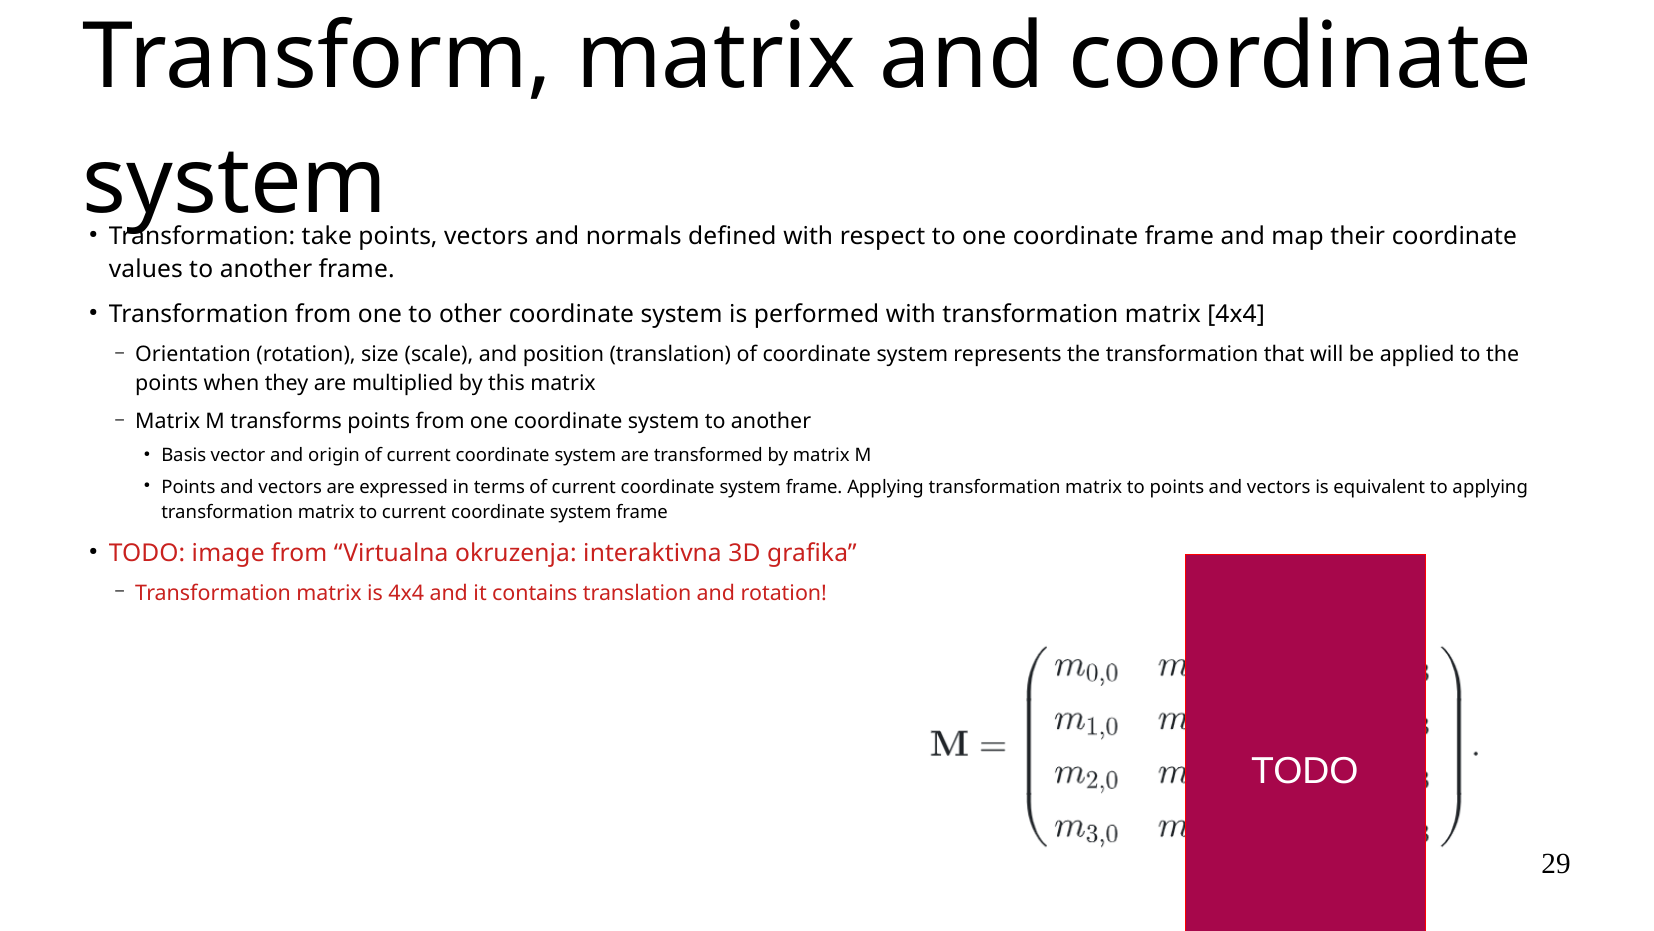

# Transform, matrix and coordinate system
Transformation: take points, vectors and normals defined with respect to one coordinate frame and map their coordinate values to another frame.
Transformation from one to other coordinate system is performed with transformation matrix [4x4]
Orientation (rotation), size (scale), and position (translation) of coordinate system represents the transformation that will be applied to the points when they are multiplied by this matrix
Matrix M transforms points from one coordinate system to another
Basis vector and origin of current coordinate system are transformed by matrix M
Points and vectors are expressed in terms of current coordinate system frame. Applying transformation matrix to points and vectors is equivalent to applying transformation matrix to current coordinate system frame
TODO: image from “Virtualna okruzenja: interaktivna 3D grafika”
Transformation matrix is 4x4 and it contains translation and rotation!
TODO
29